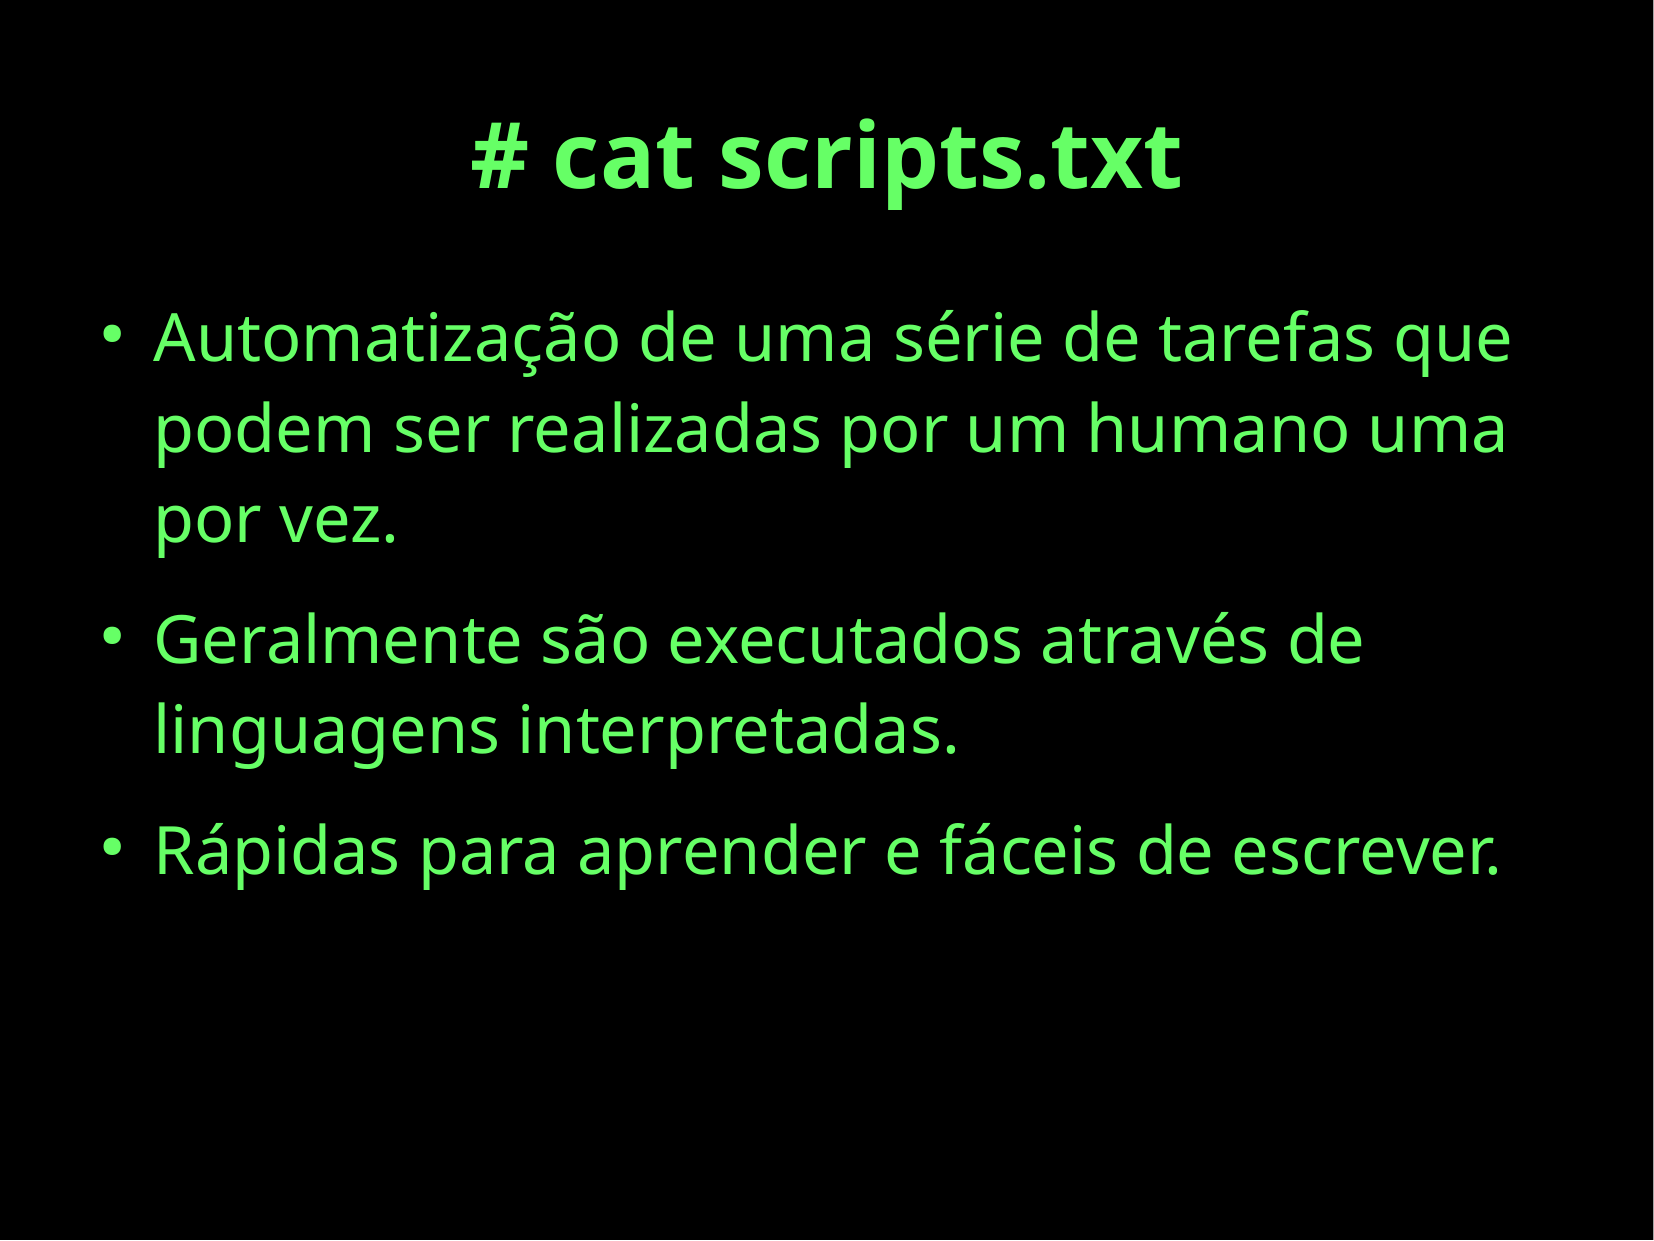

# # cat scripts.txt
Automatização de uma série de tarefas que podem ser realizadas por um humano uma por vez.
Geralmente são executados através de linguagens interpretadas.
Rápidas para aprender e fáceis de escrever.